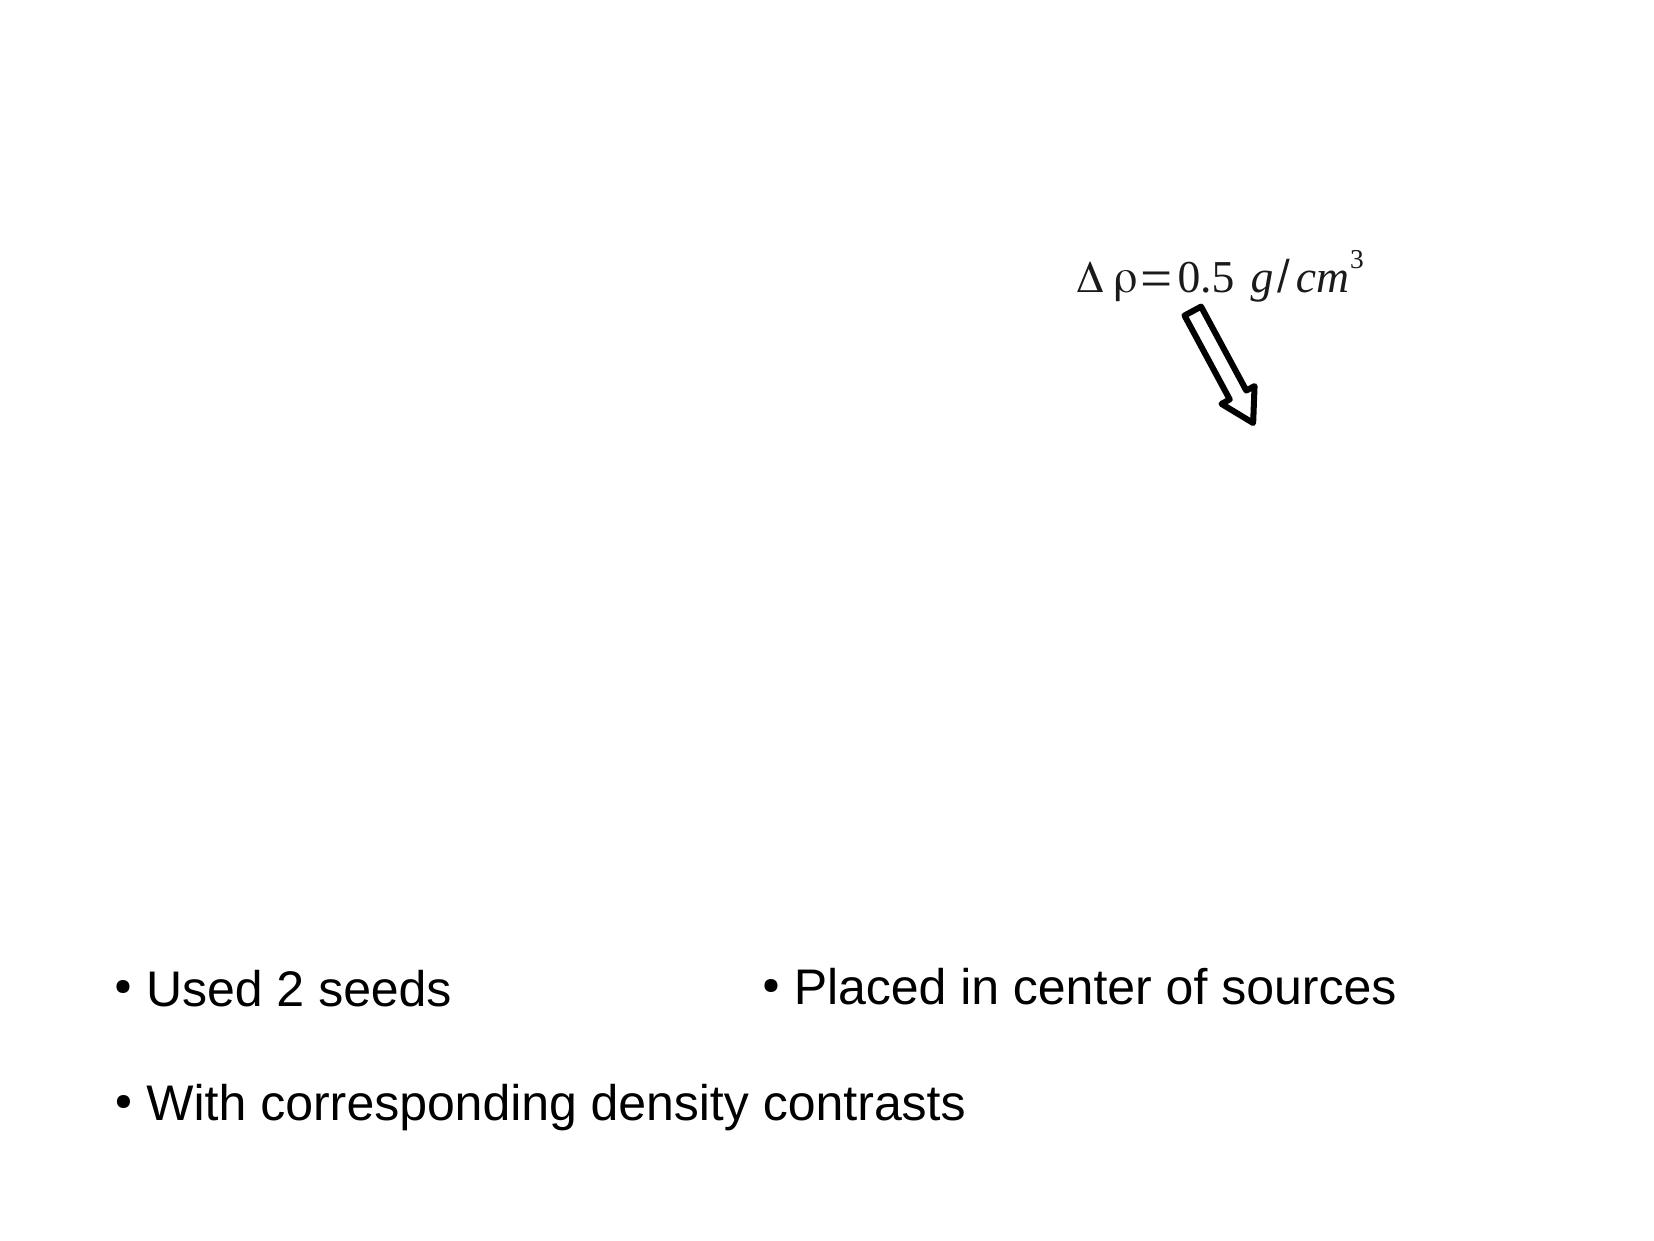

Placed in center of sources
 Used 2 seeds
 With corresponding density contrasts